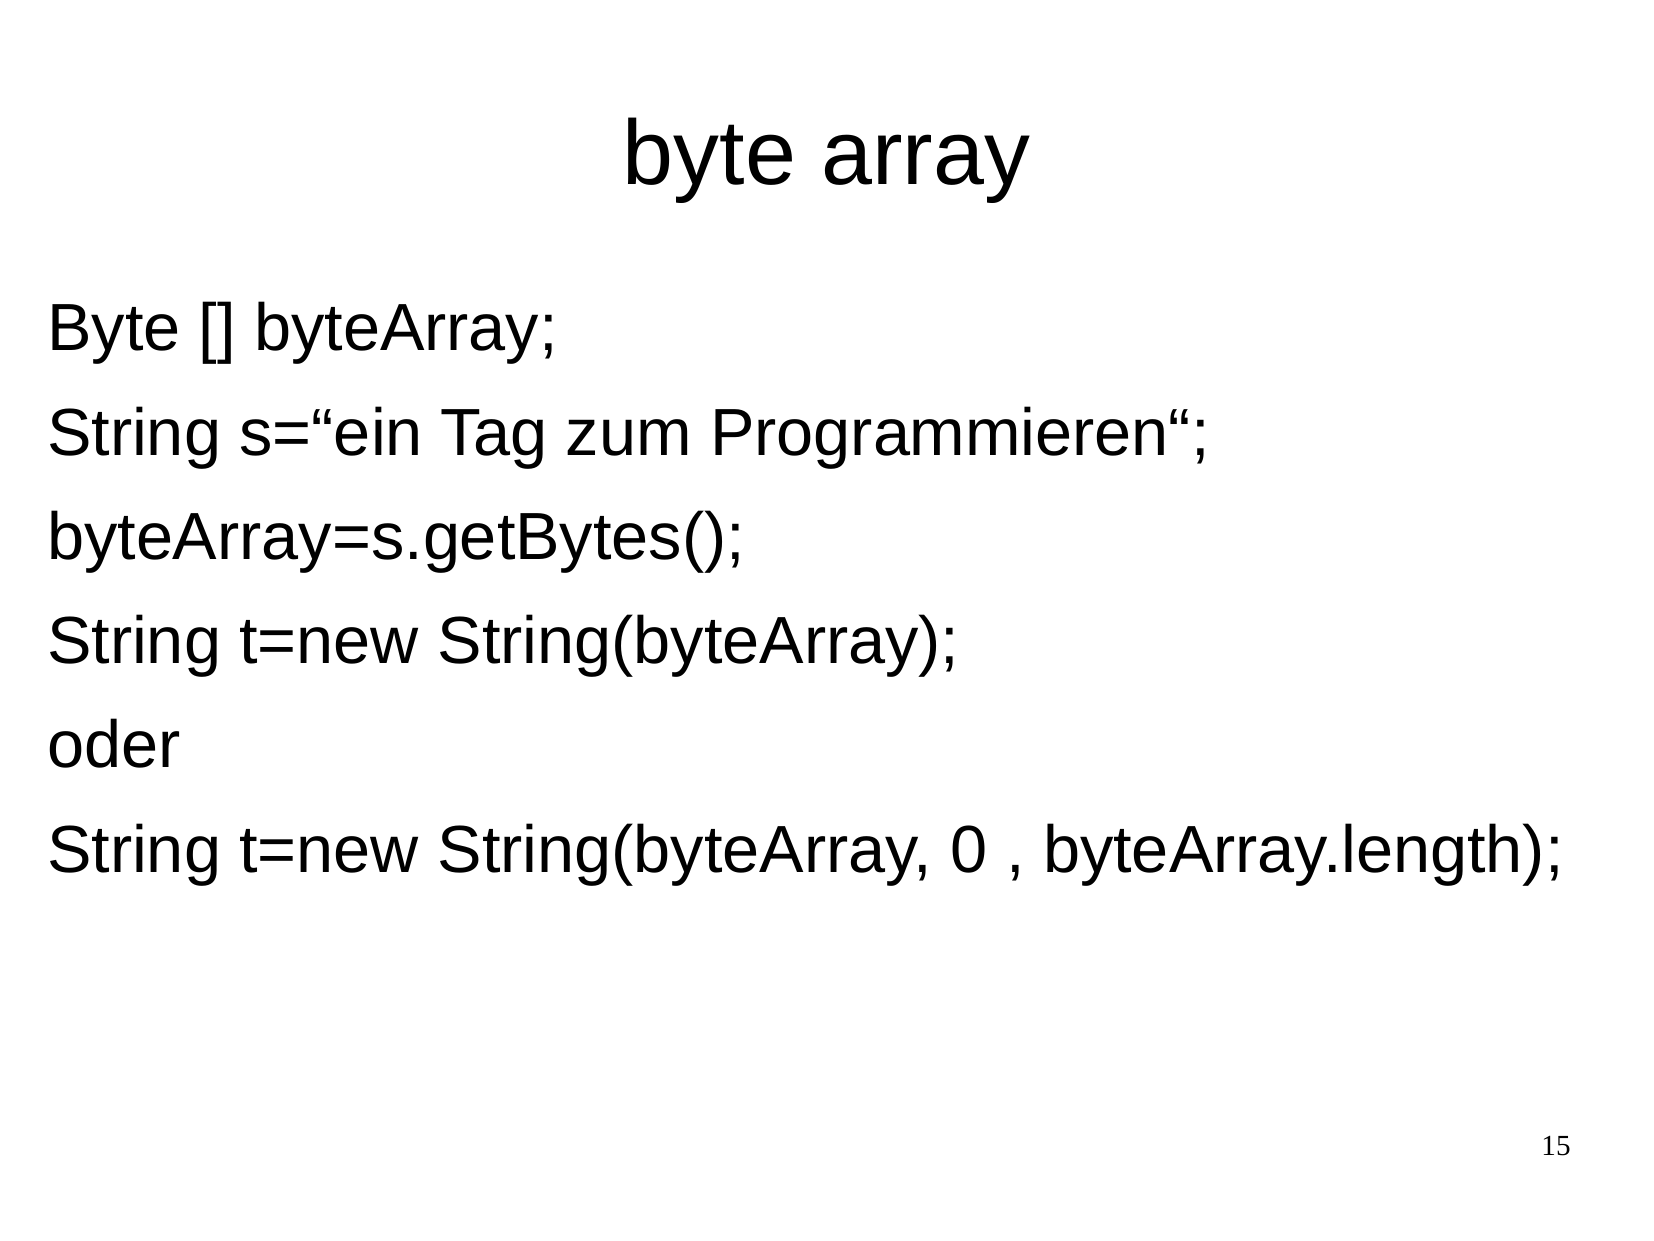

# byte array
Byte [] byteArray;
String s=“ein Tag zum Programmieren“;
byteArray=s.getBytes();
String t=new String(byteArray);
oder
String t=new String(byteArray, 0 , byteArray.length);
15